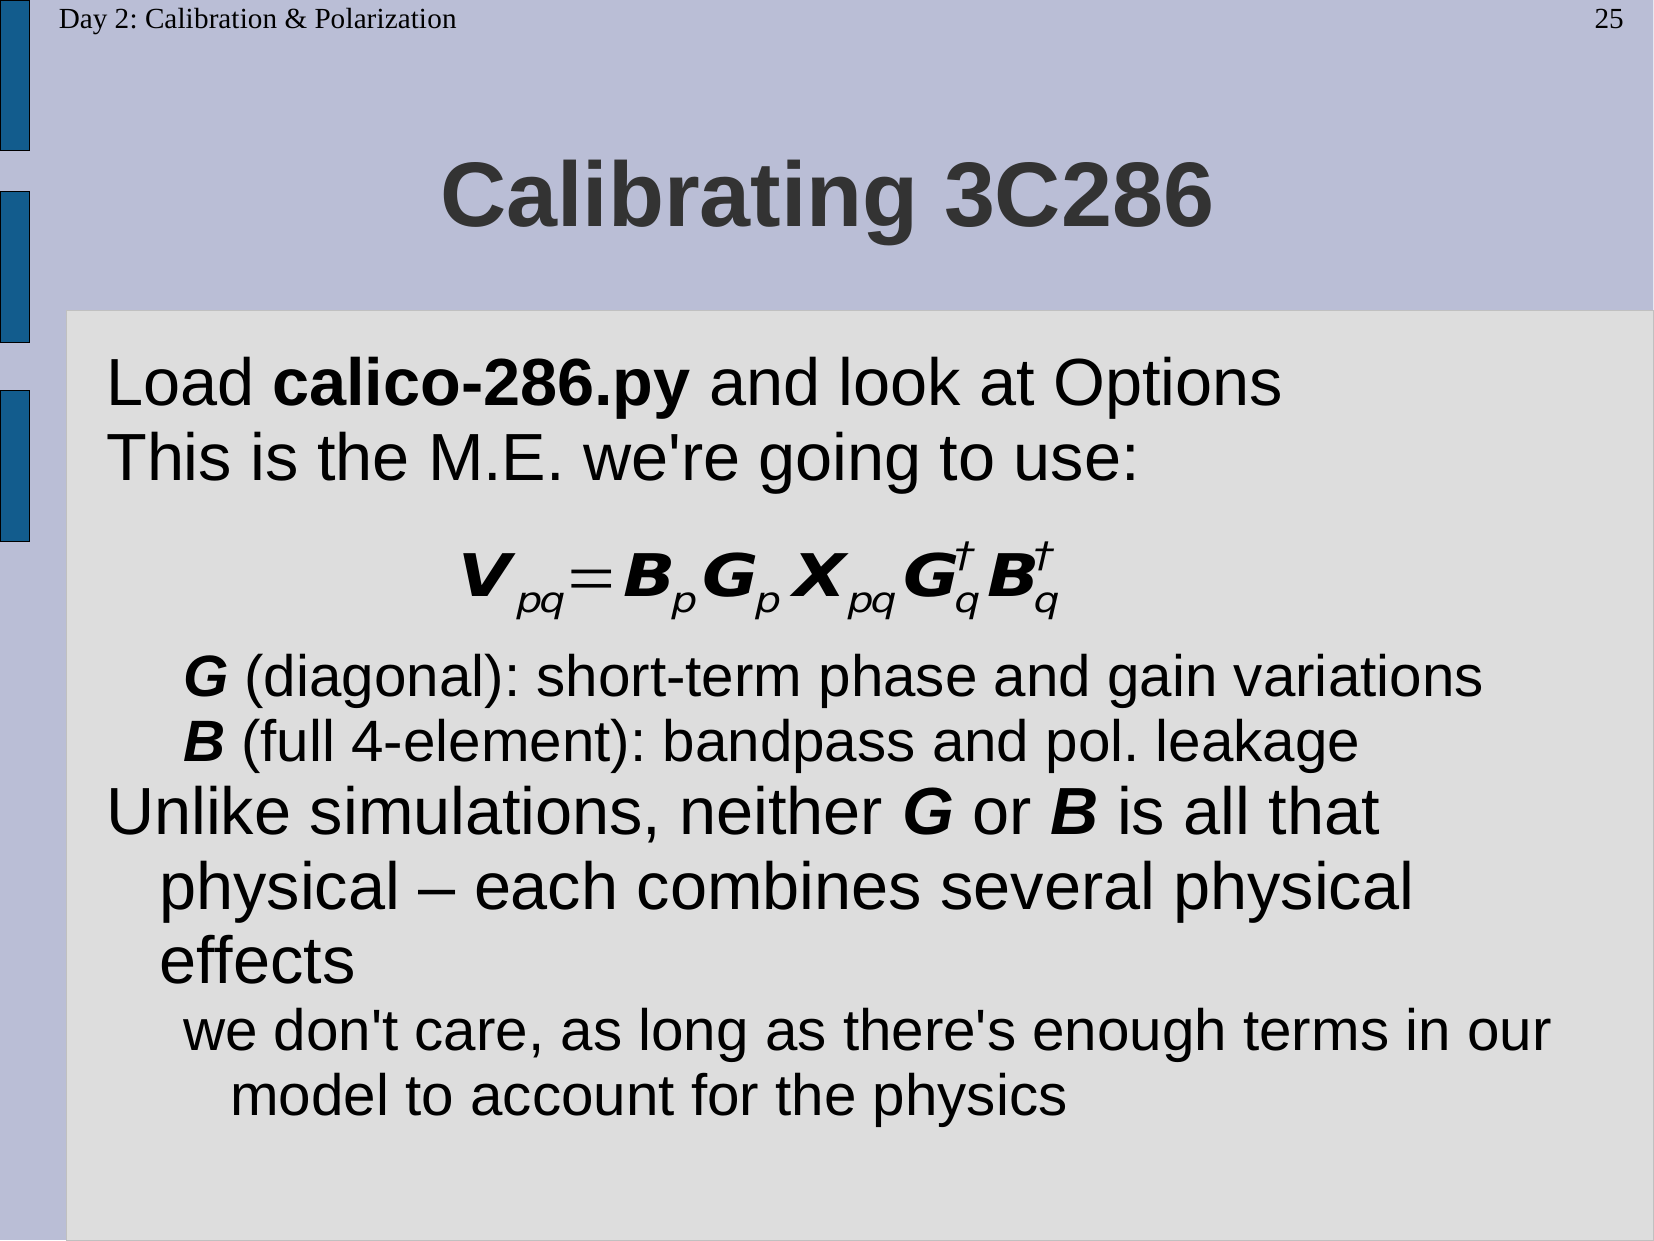

Day 2: Calibration & Polarization
25
# Calibrating 3C286
Load calico-286.py and look at Options
This is the M.E. we're going to use:
G (diagonal): short-term phase and gain variations
B (full 4-element): bandpass and pol. leakage
Unlike simulations, neither G or B is all that physical – each combines several physical effects
we don't care, as long as there's enough terms in our model to account for the physics